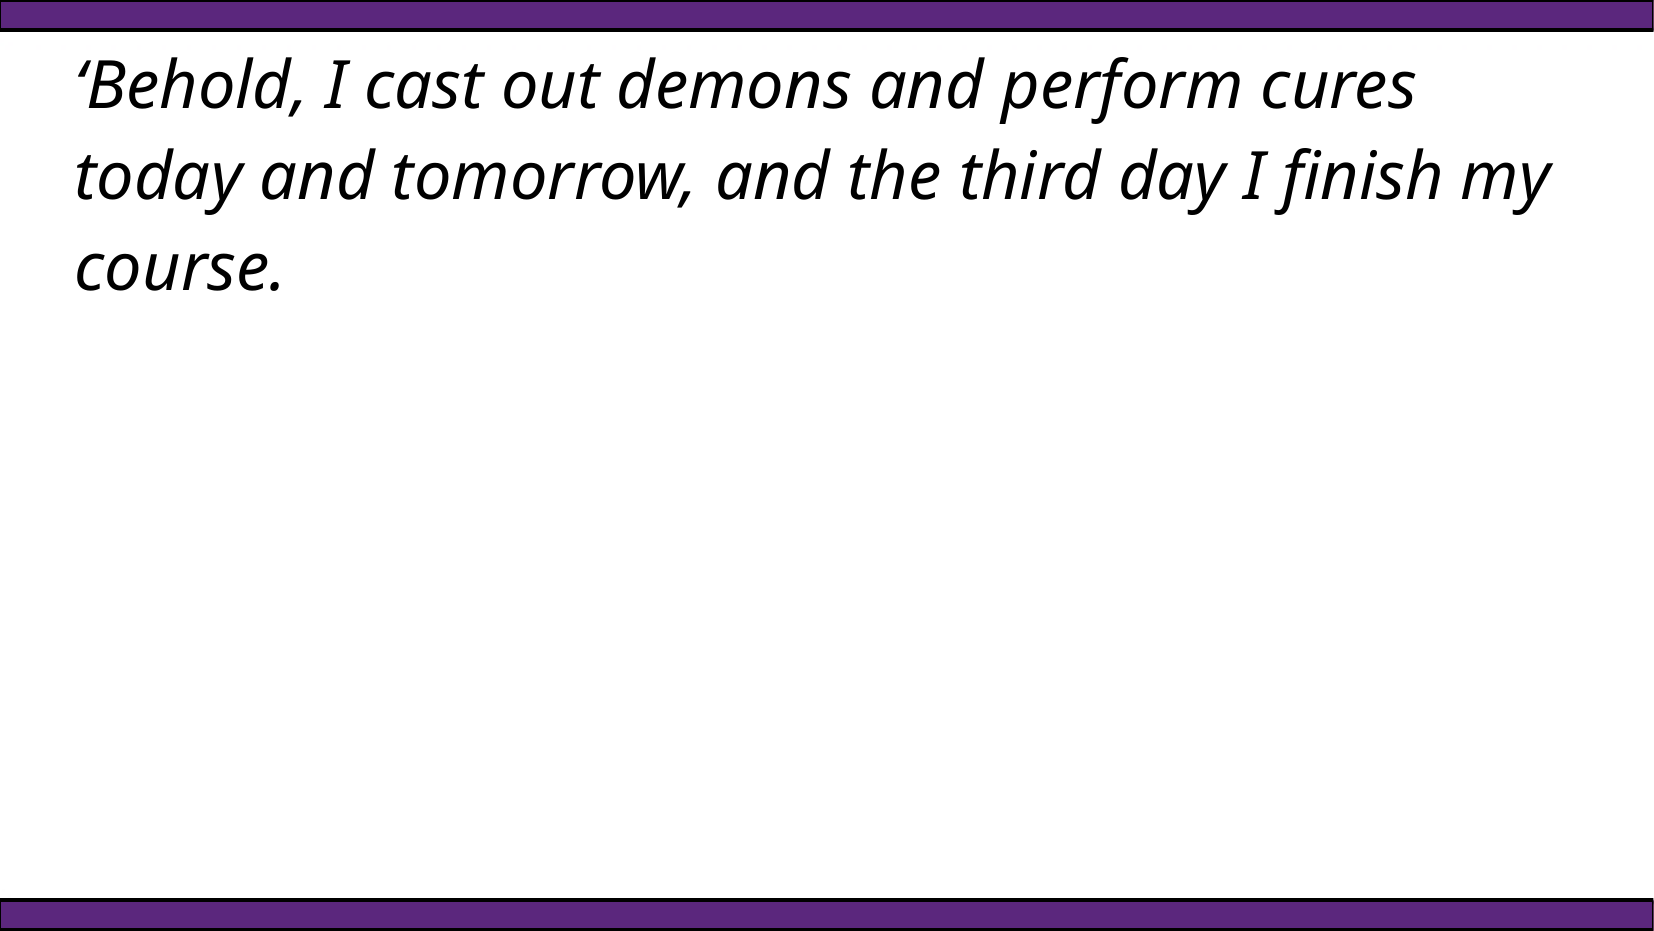

‘Behold, I cast out demons and perform cures today and tomorrow, and the third day I finish my course.